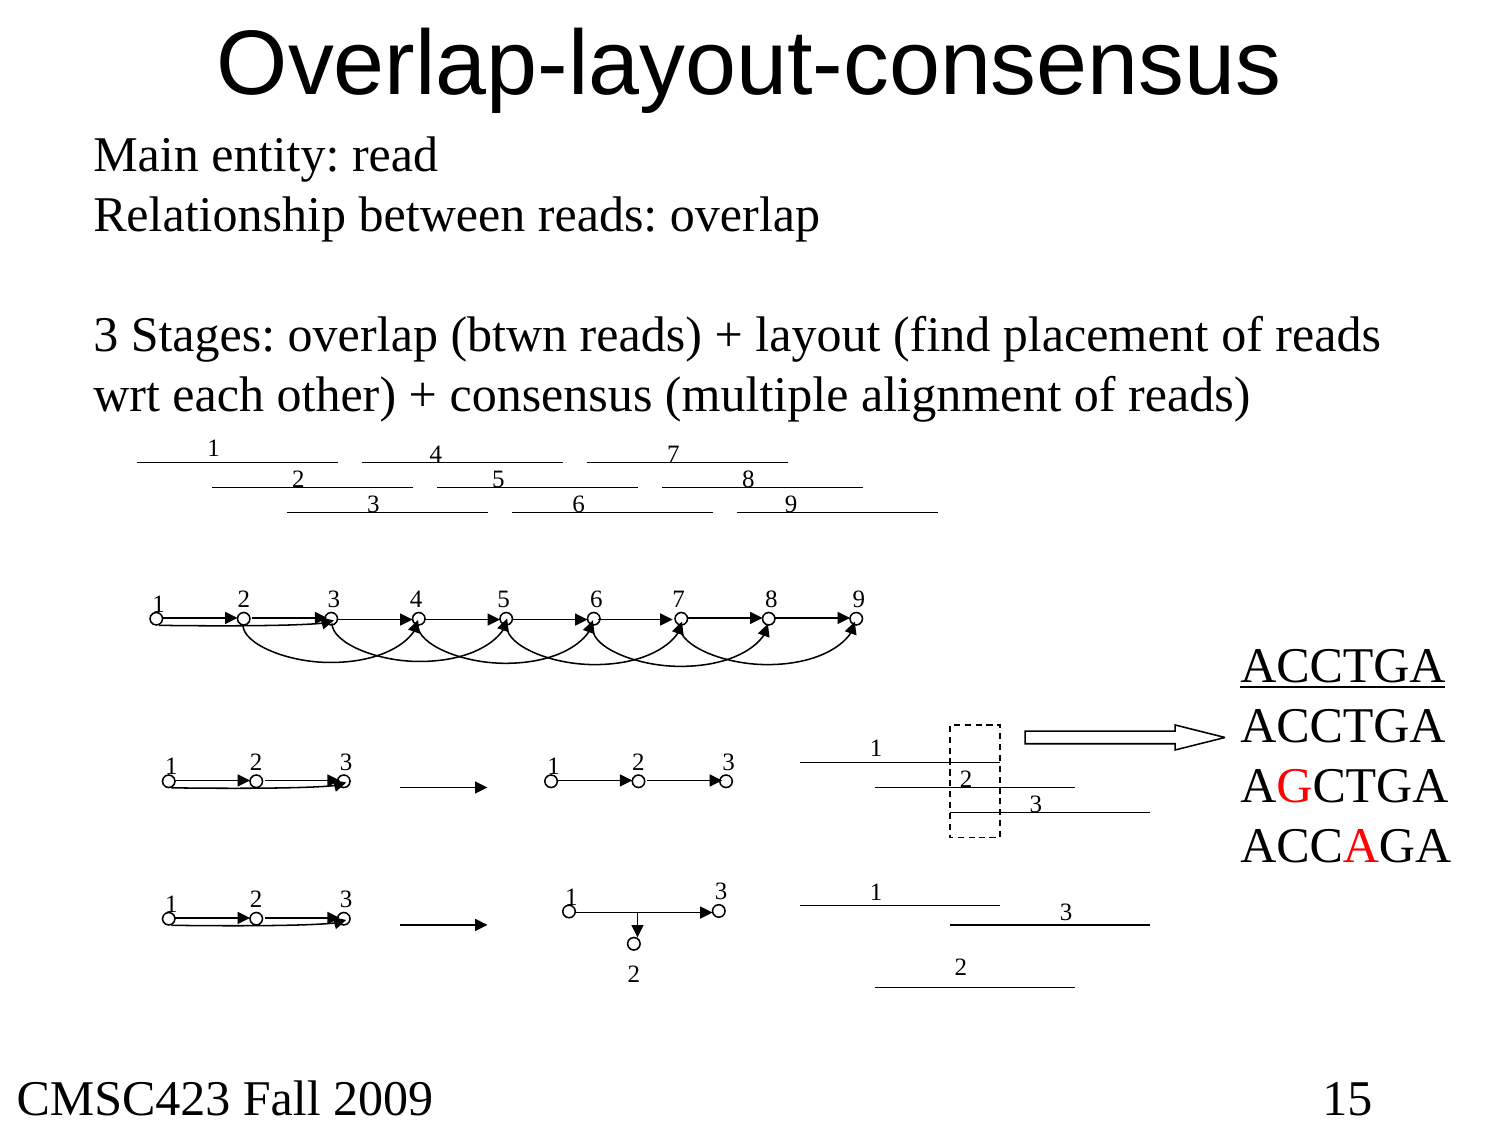

# Overlap-layout-consensus
Main entity: read
Relationship between reads: overlap
3 Stages: overlap (btwn reads) + layout (find placement of reads
wrt each other) + consensus (multiple alignment of reads)
1
4
7
2
5
8
3
6
9
2
3
4
5
6
7
8
9
1
ACCTGA
ACCTGA
AGCTGA
ACCAGA
1
2
3
2
3
1
1
2
3
3
1
1
2
3
1
3
2
2
CMSC423 Fall 2009
15